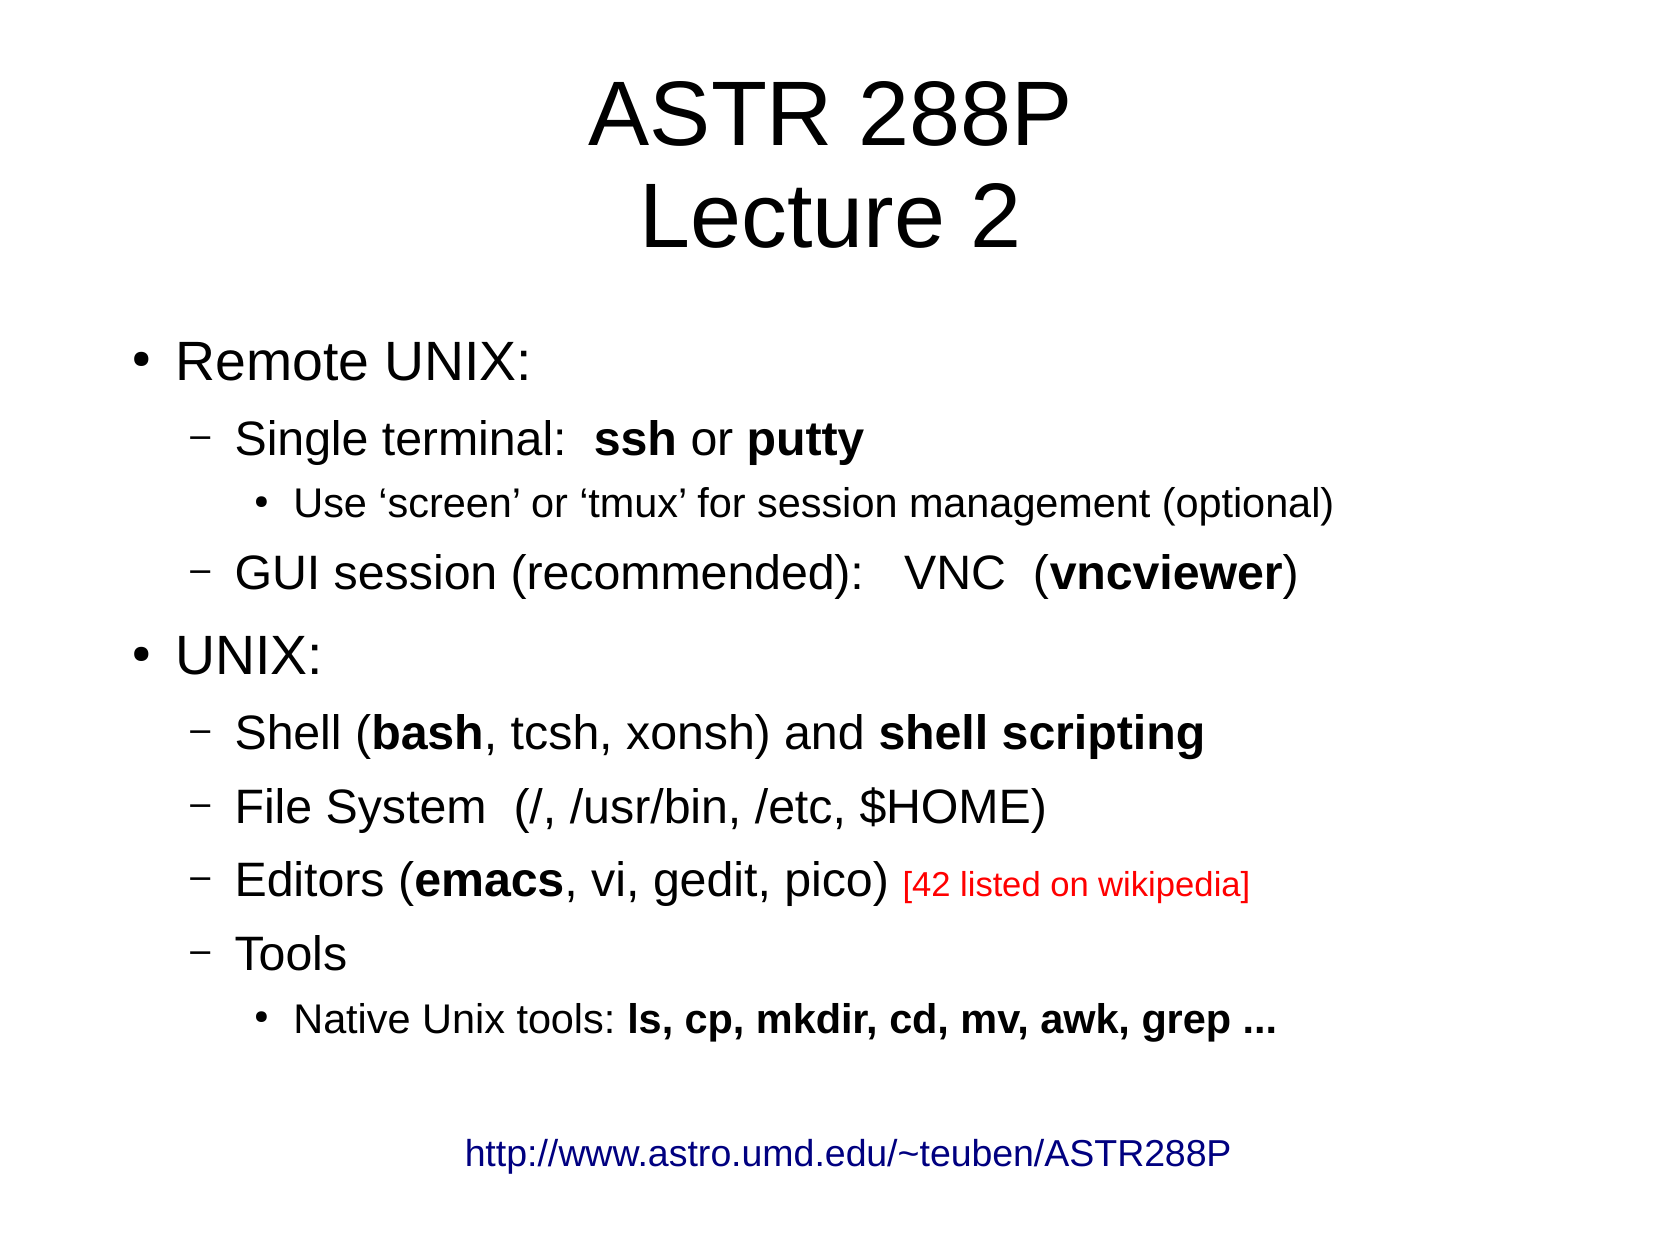

# ASTR 288P Lecture 2
Remote UNIX:
Single terminal: ssh or putty
Use ‘screen’ or ‘tmux’ for session management (optional)
GUI session (recommended): VNC (vncviewer)
UNIX:
Shell (bash, tcsh, xonsh) and shell scripting
File System (/, /usr/bin, /etc, $HOME)
Editors (emacs, vi, gedit, pico) [42 listed on wikipedia]
Tools
Native Unix tools: ls, cp, mkdir, cd, mv, awk, grep ...
http://www.astro.umd.edu/~teuben/ASTR288P